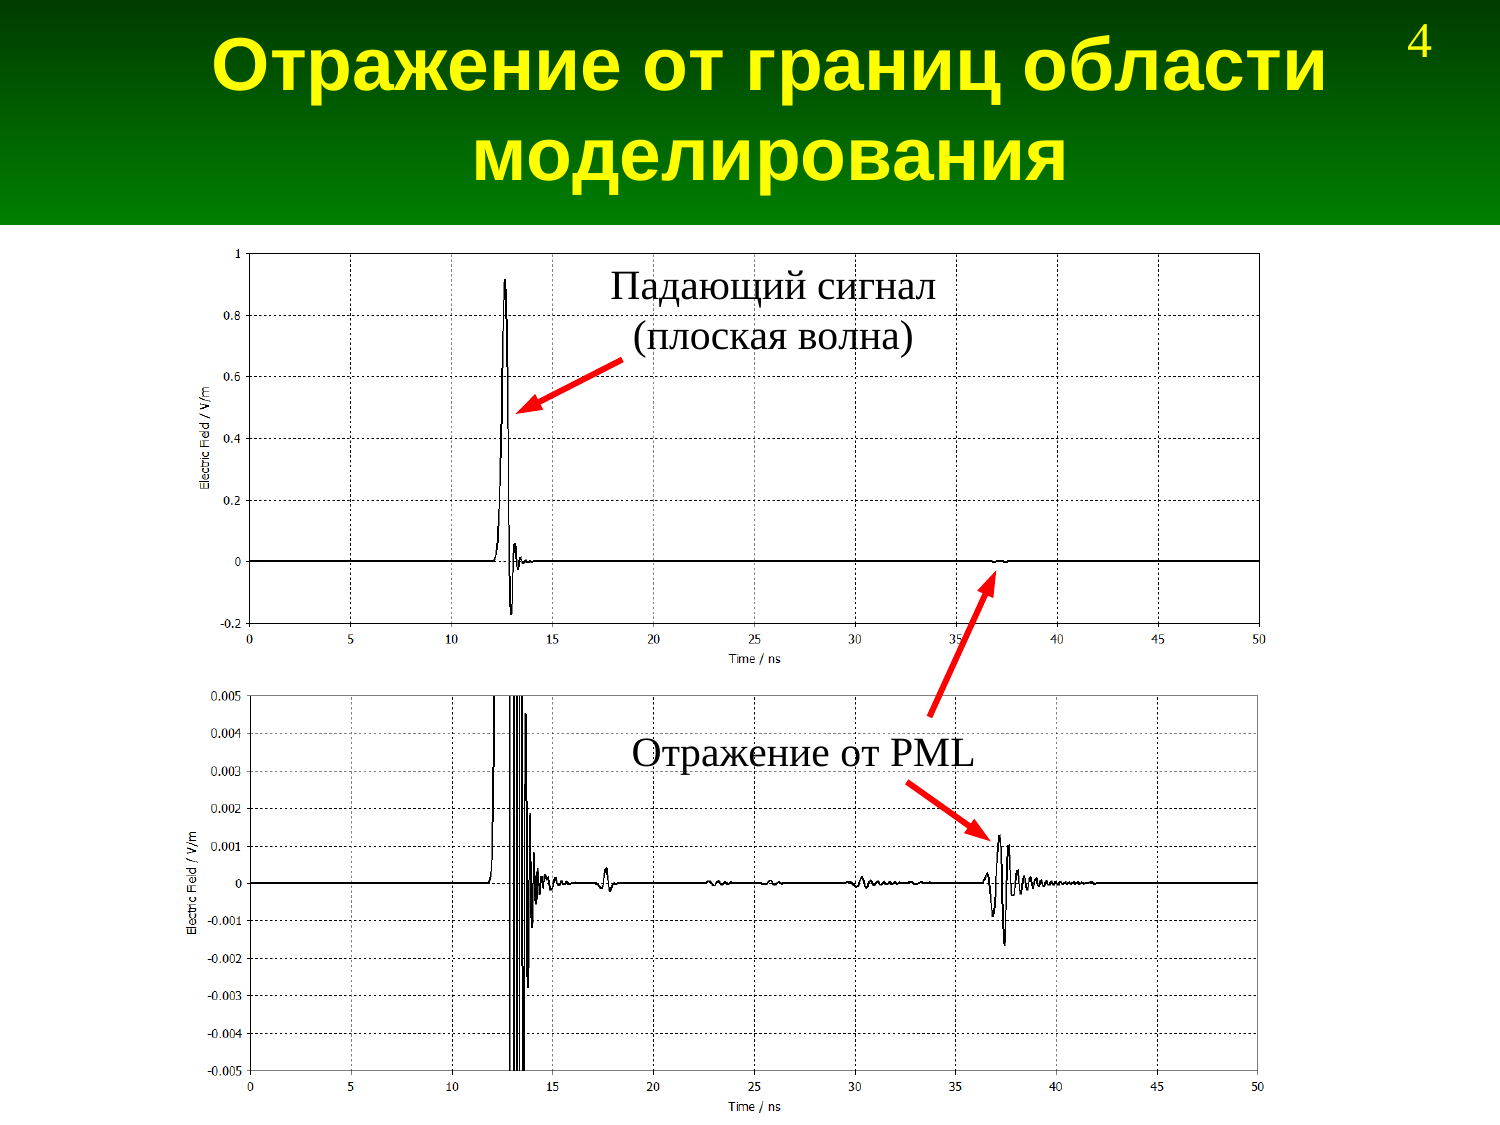

# Отражение от границ области моделирования
Падающий сигнал
(плоская волна)
Отражение от PML